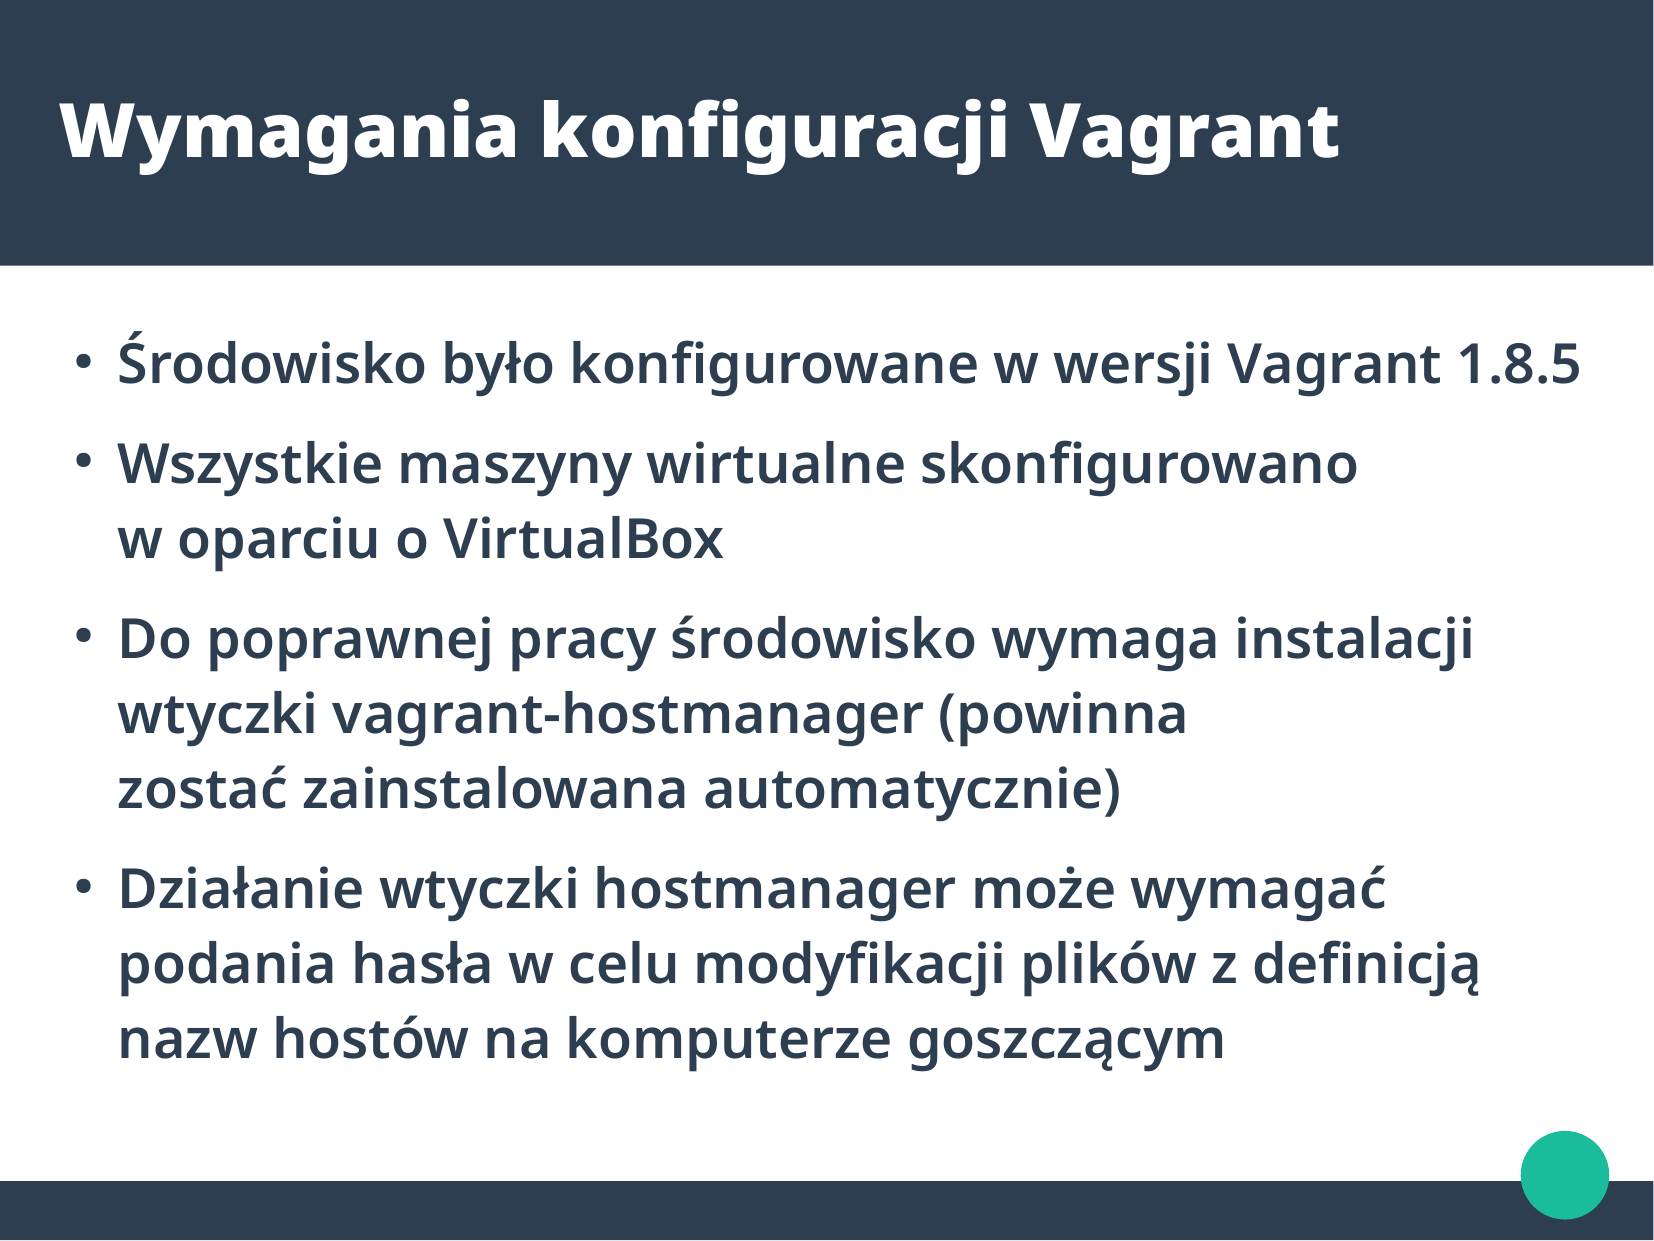

# Wymagania konfiguracji Vagrant
Środowisko było konfigurowane w wersji Vagrant 1.8.5
Wszystkie maszyny wirtualne skonfigurowano w oparciu o VirtualBox
Do poprawnej pracy środowisko wymaga instalacji wtyczki vagrant-hostmanager (powinna zostać zainstalowana automatycznie)
Działanie wtyczki hostmanager może wymagać podania hasła w celu modyfikacji plików z definicją nazw hostów na komputerze goszczącym